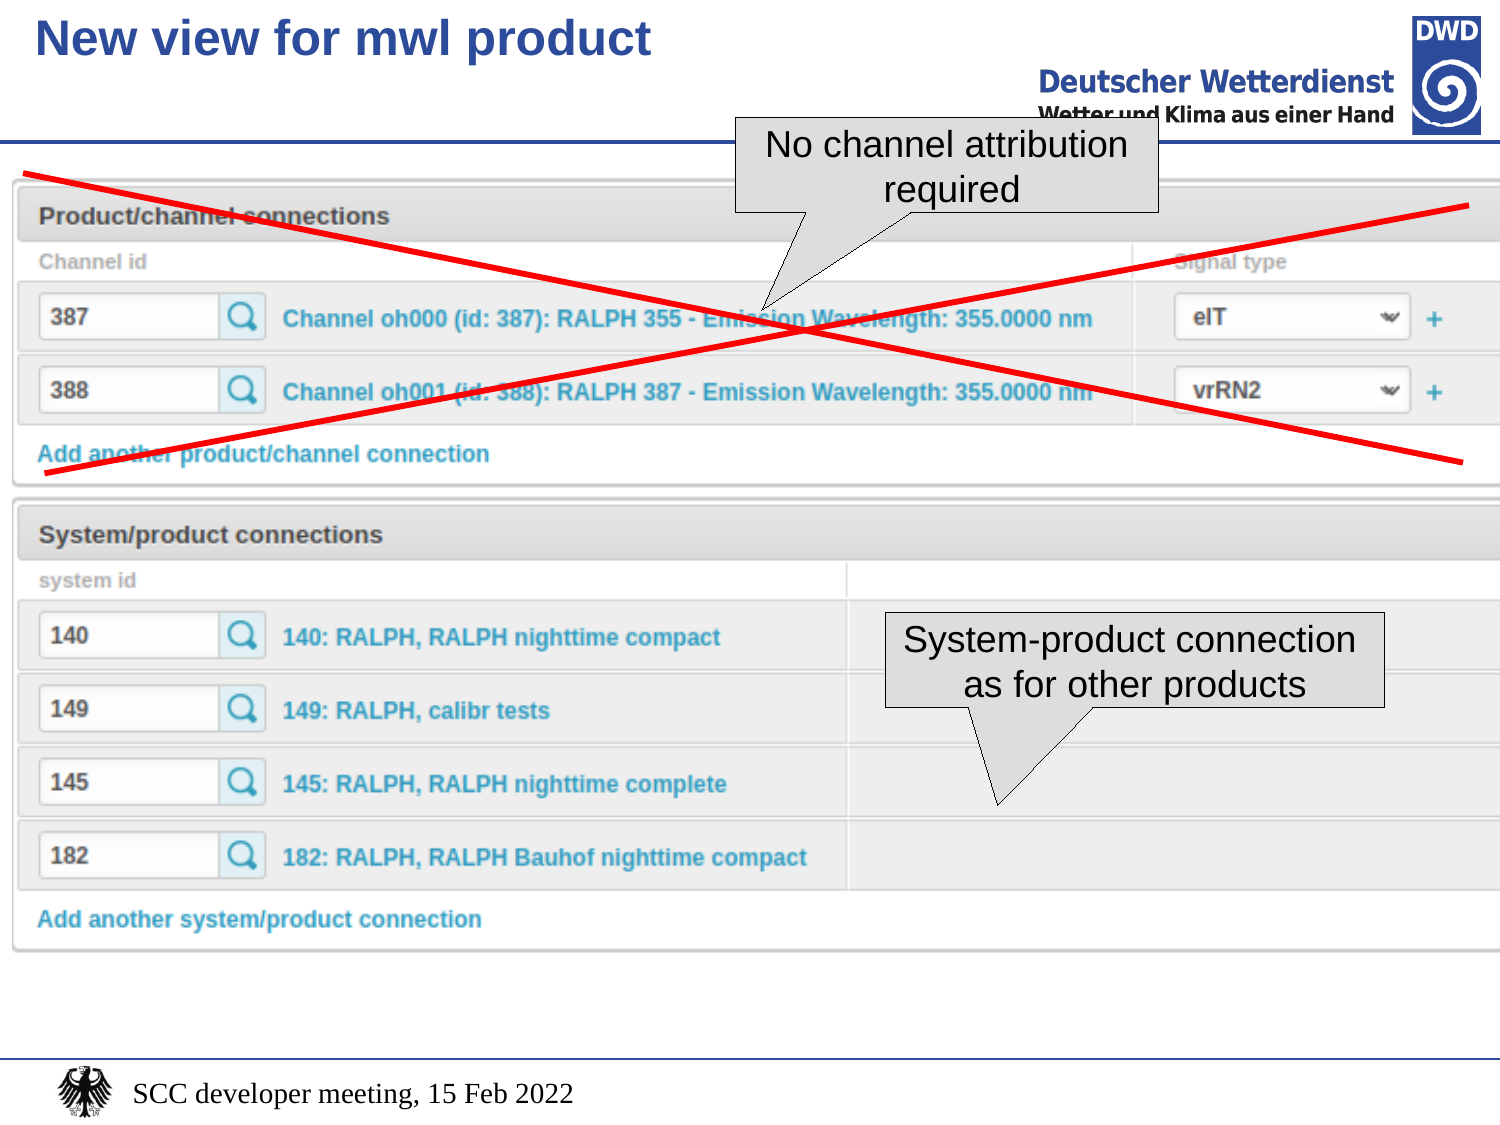

New view for mwl product
No channel attribution
 required
System-product connection
as for other products